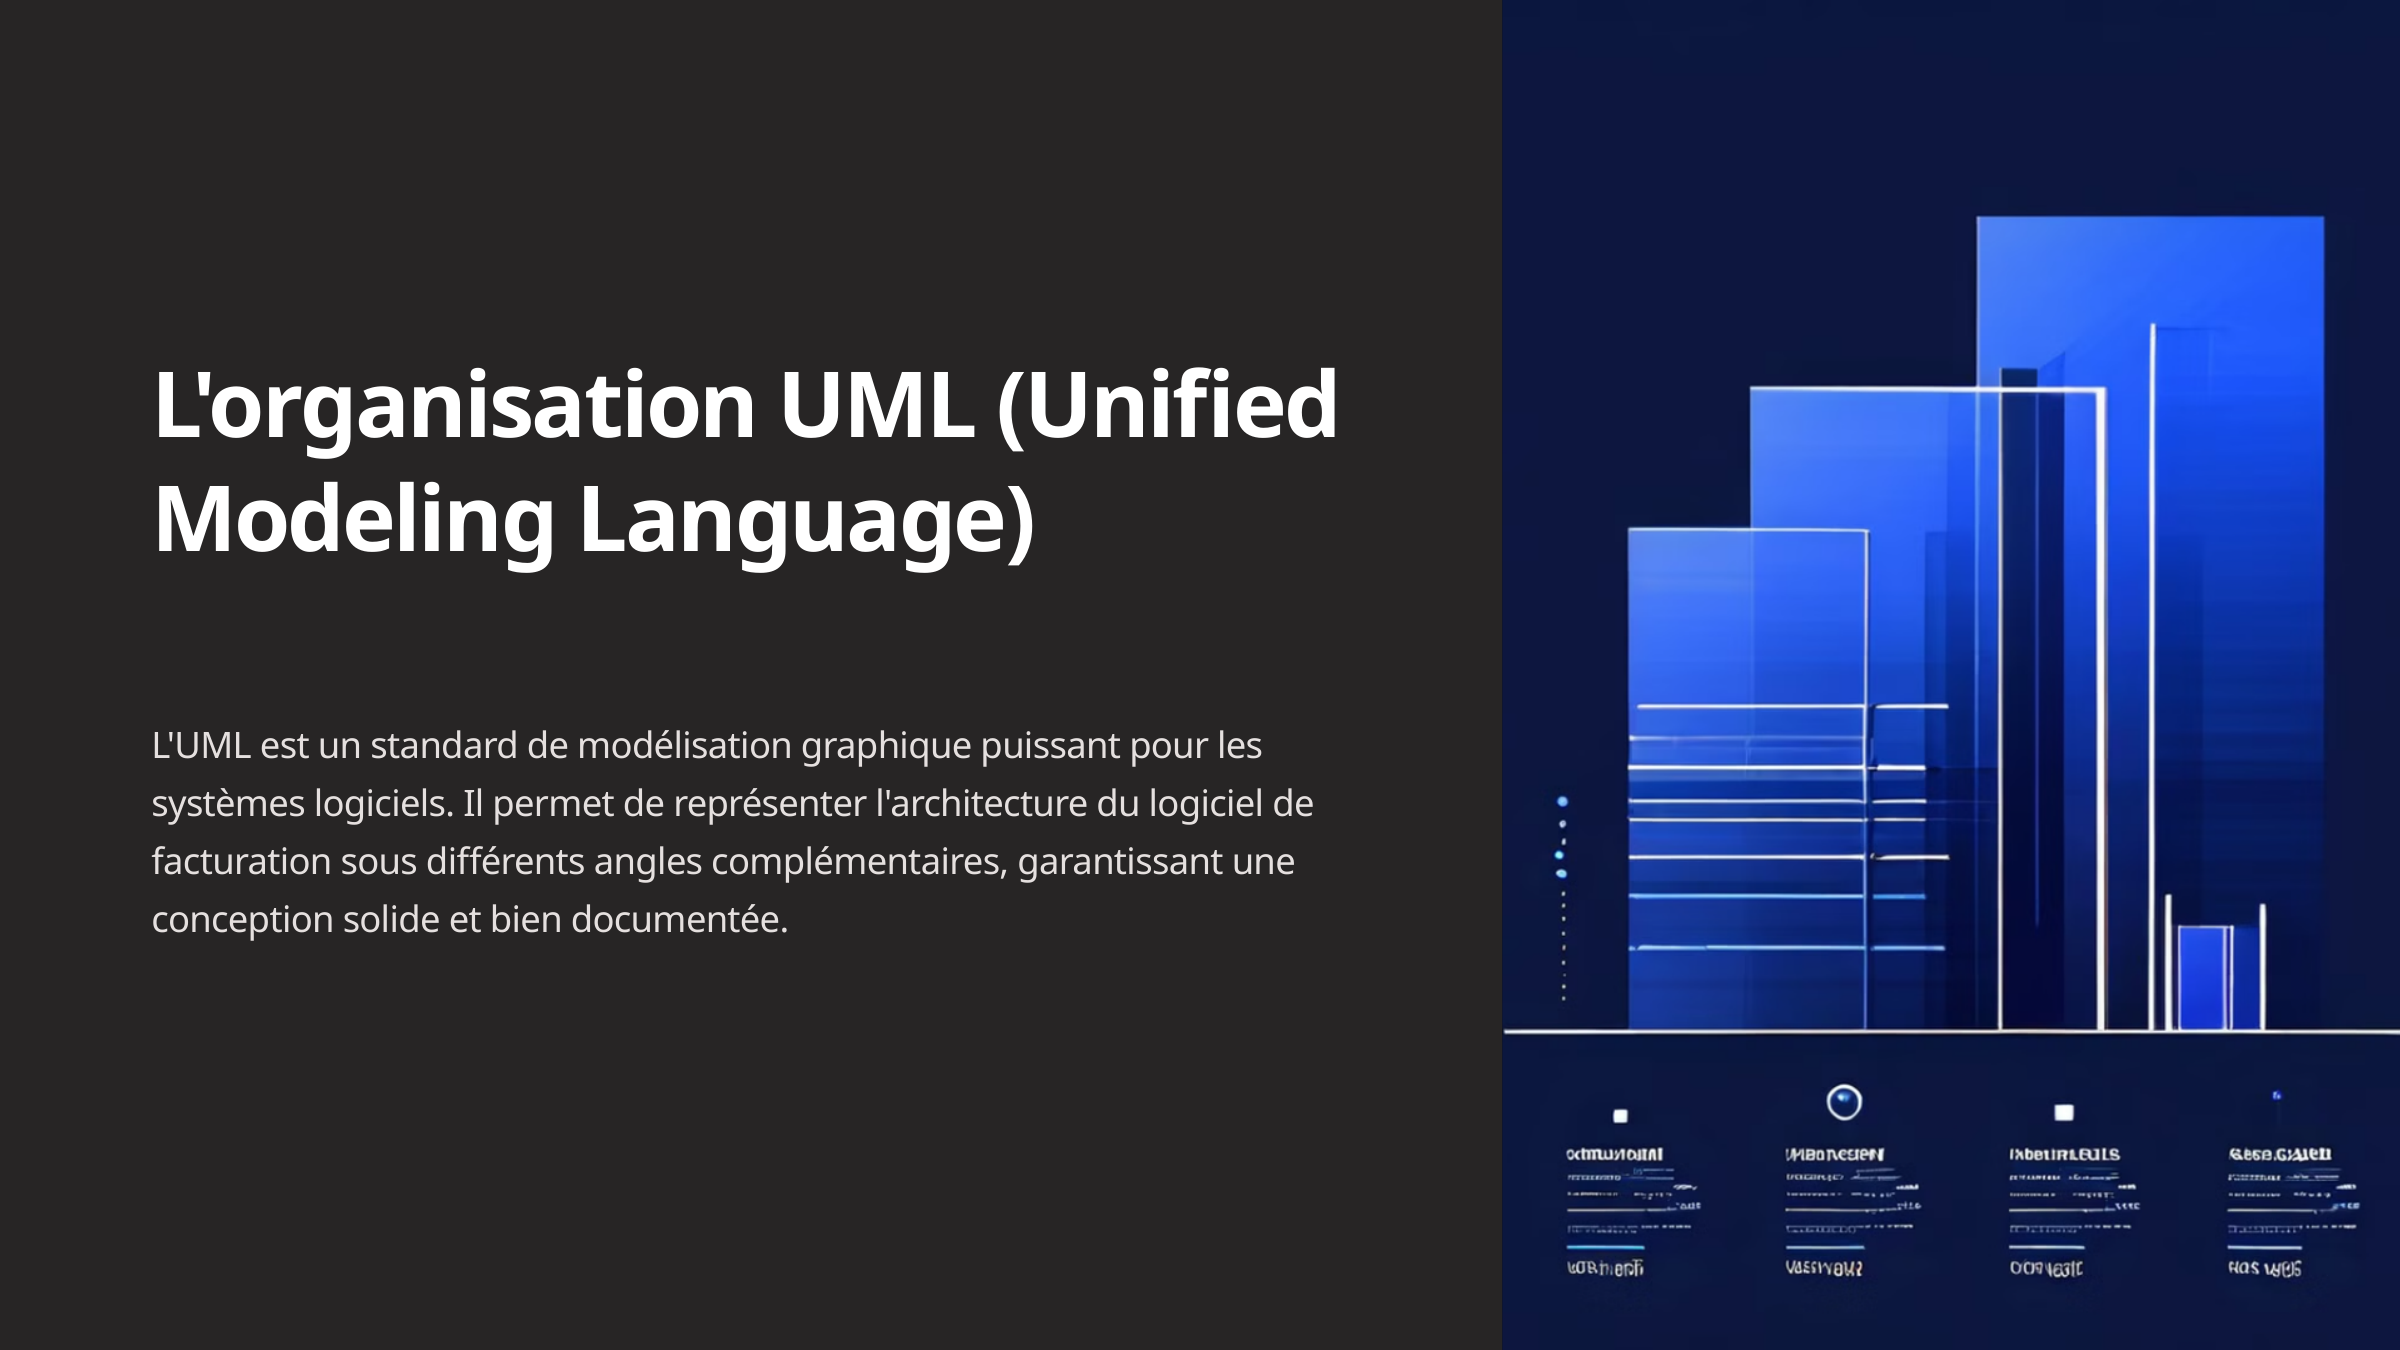

L'organisation UML (Unified Modeling Language)
L'UML est un standard de modélisation graphique puissant pour les systèmes logiciels. Il permet de représenter l'architecture du logiciel de facturation sous différents angles complémentaires, garantissant une conception solide et bien documentée.